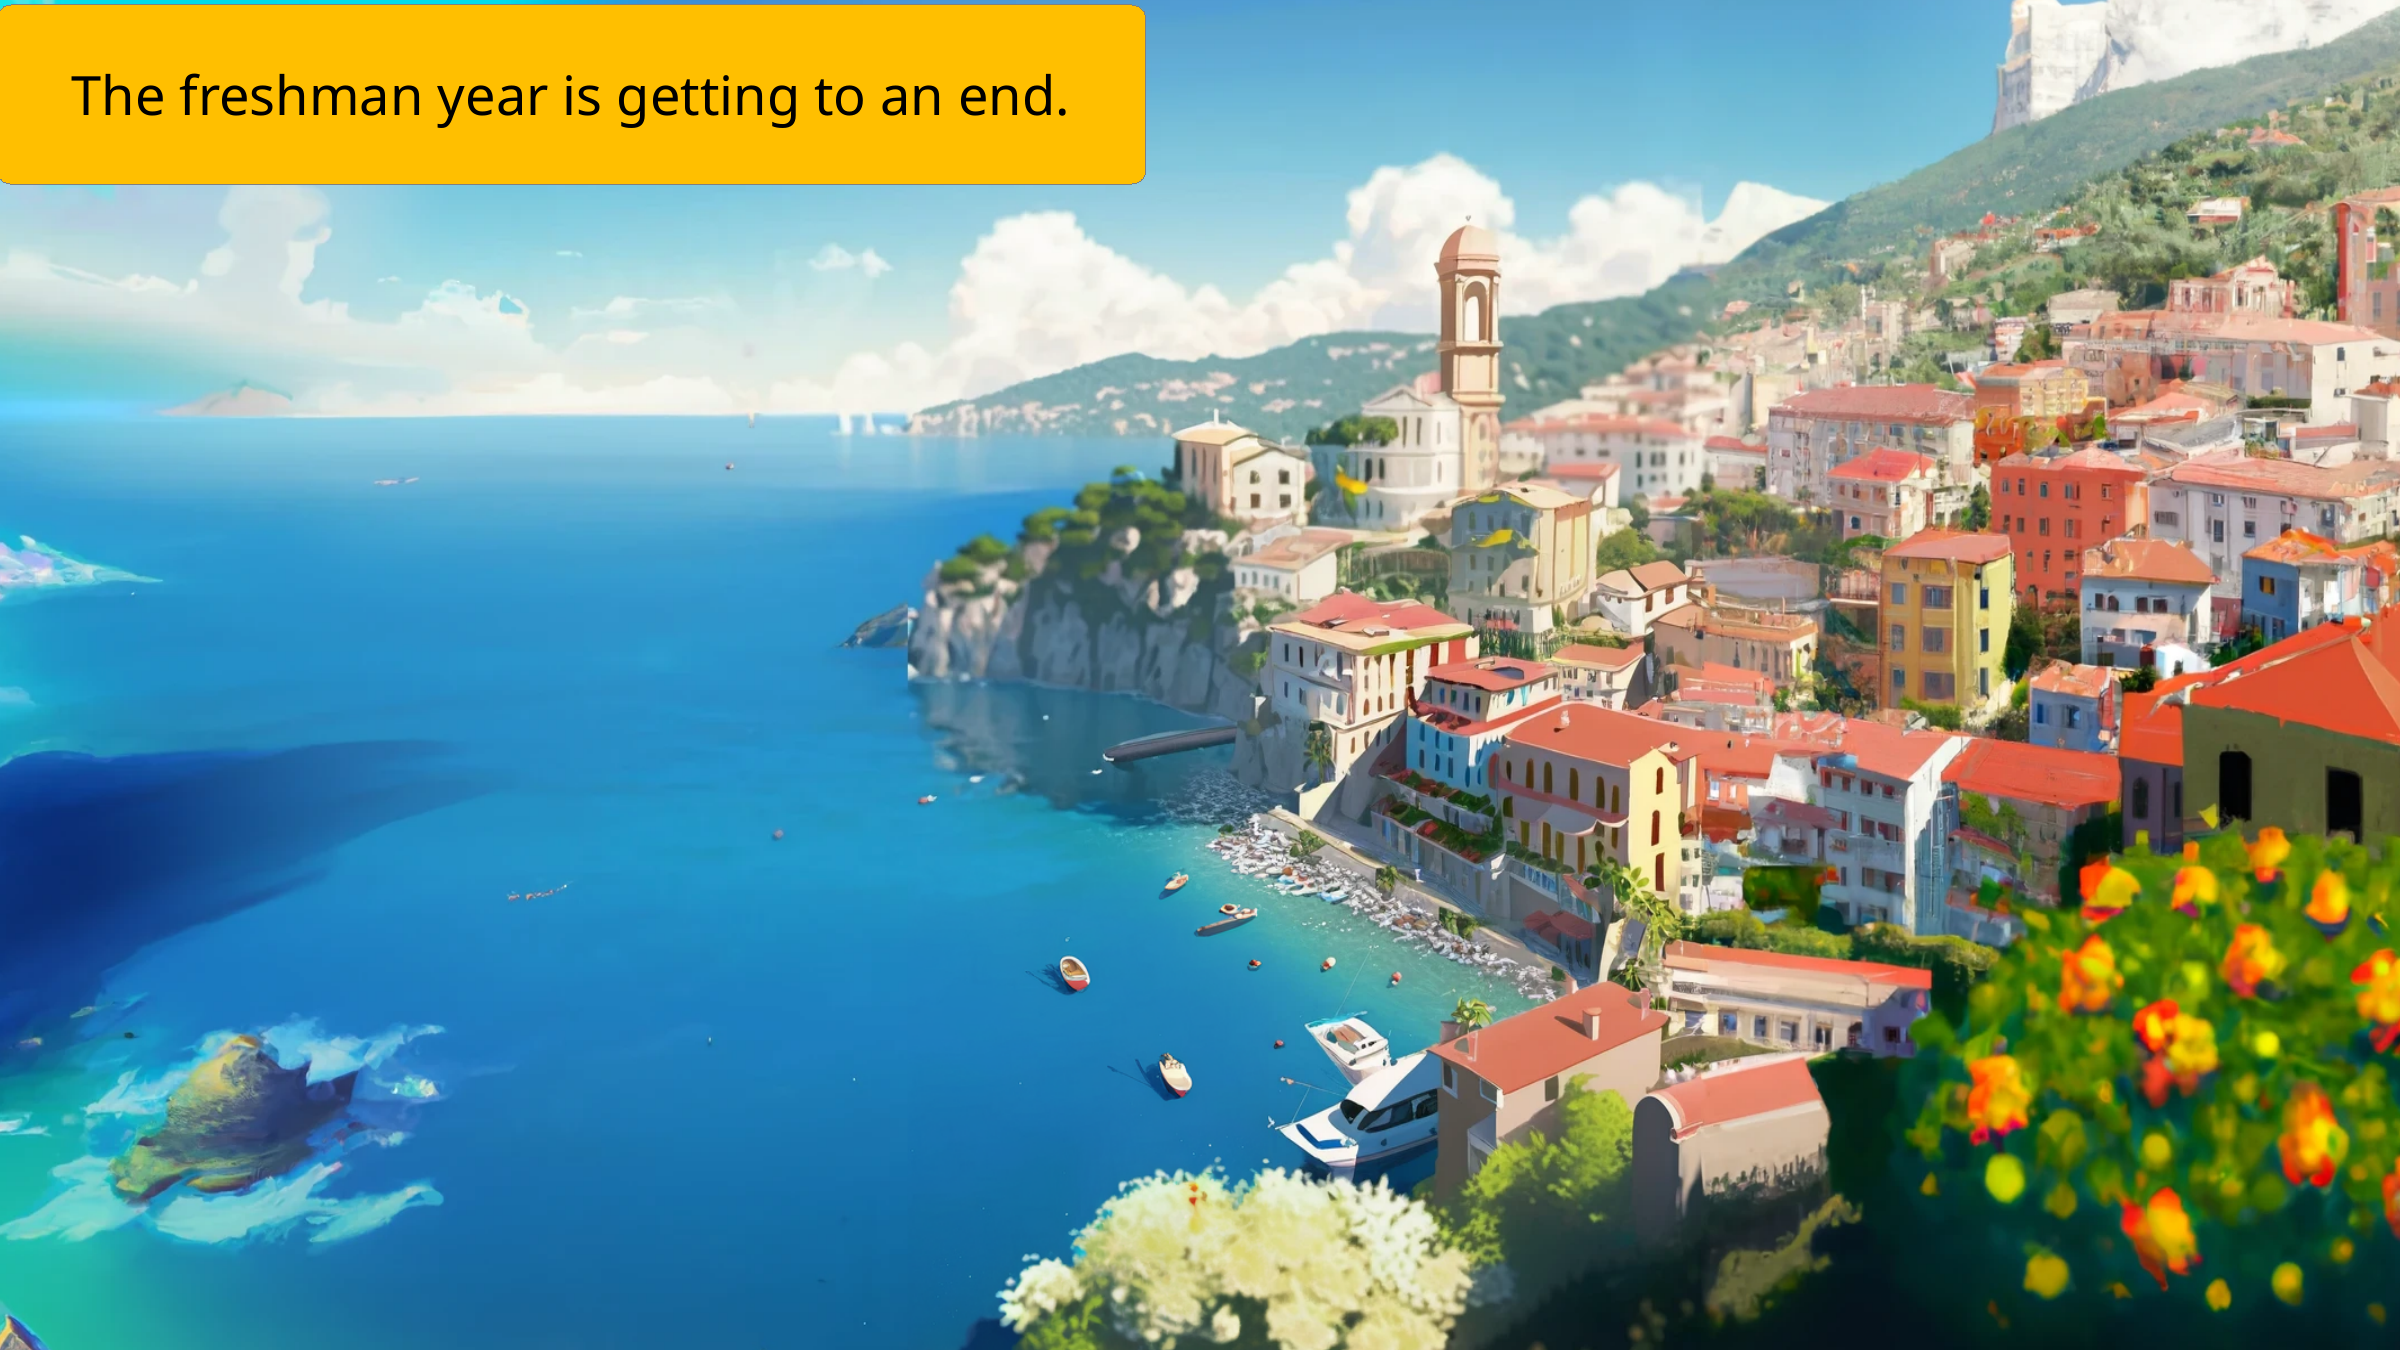

The freshman year is getting to an end.